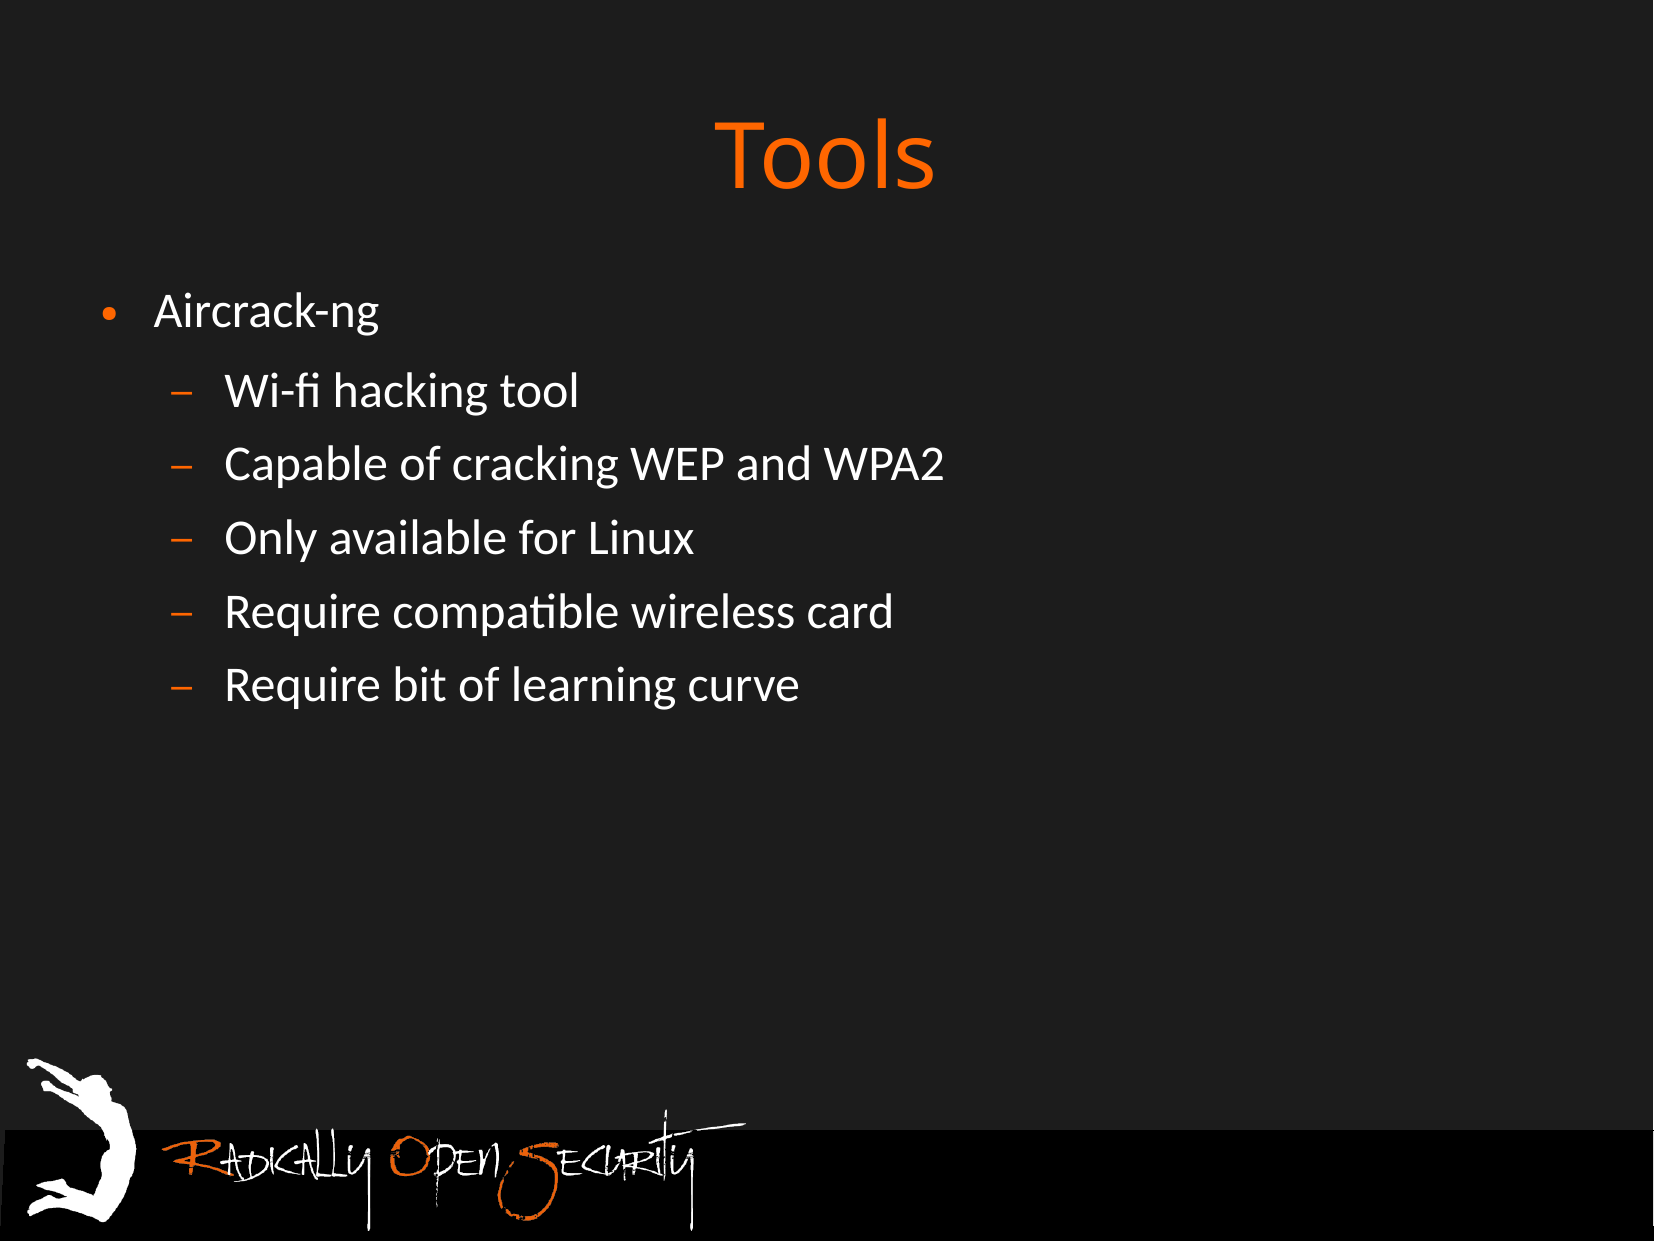

# Tools
Aircrack-ng
Wi-fi hacking tool
Capable of cracking WEP and WPA2
Only available for Linux
Require compatible wireless card
Require bit of learning curve